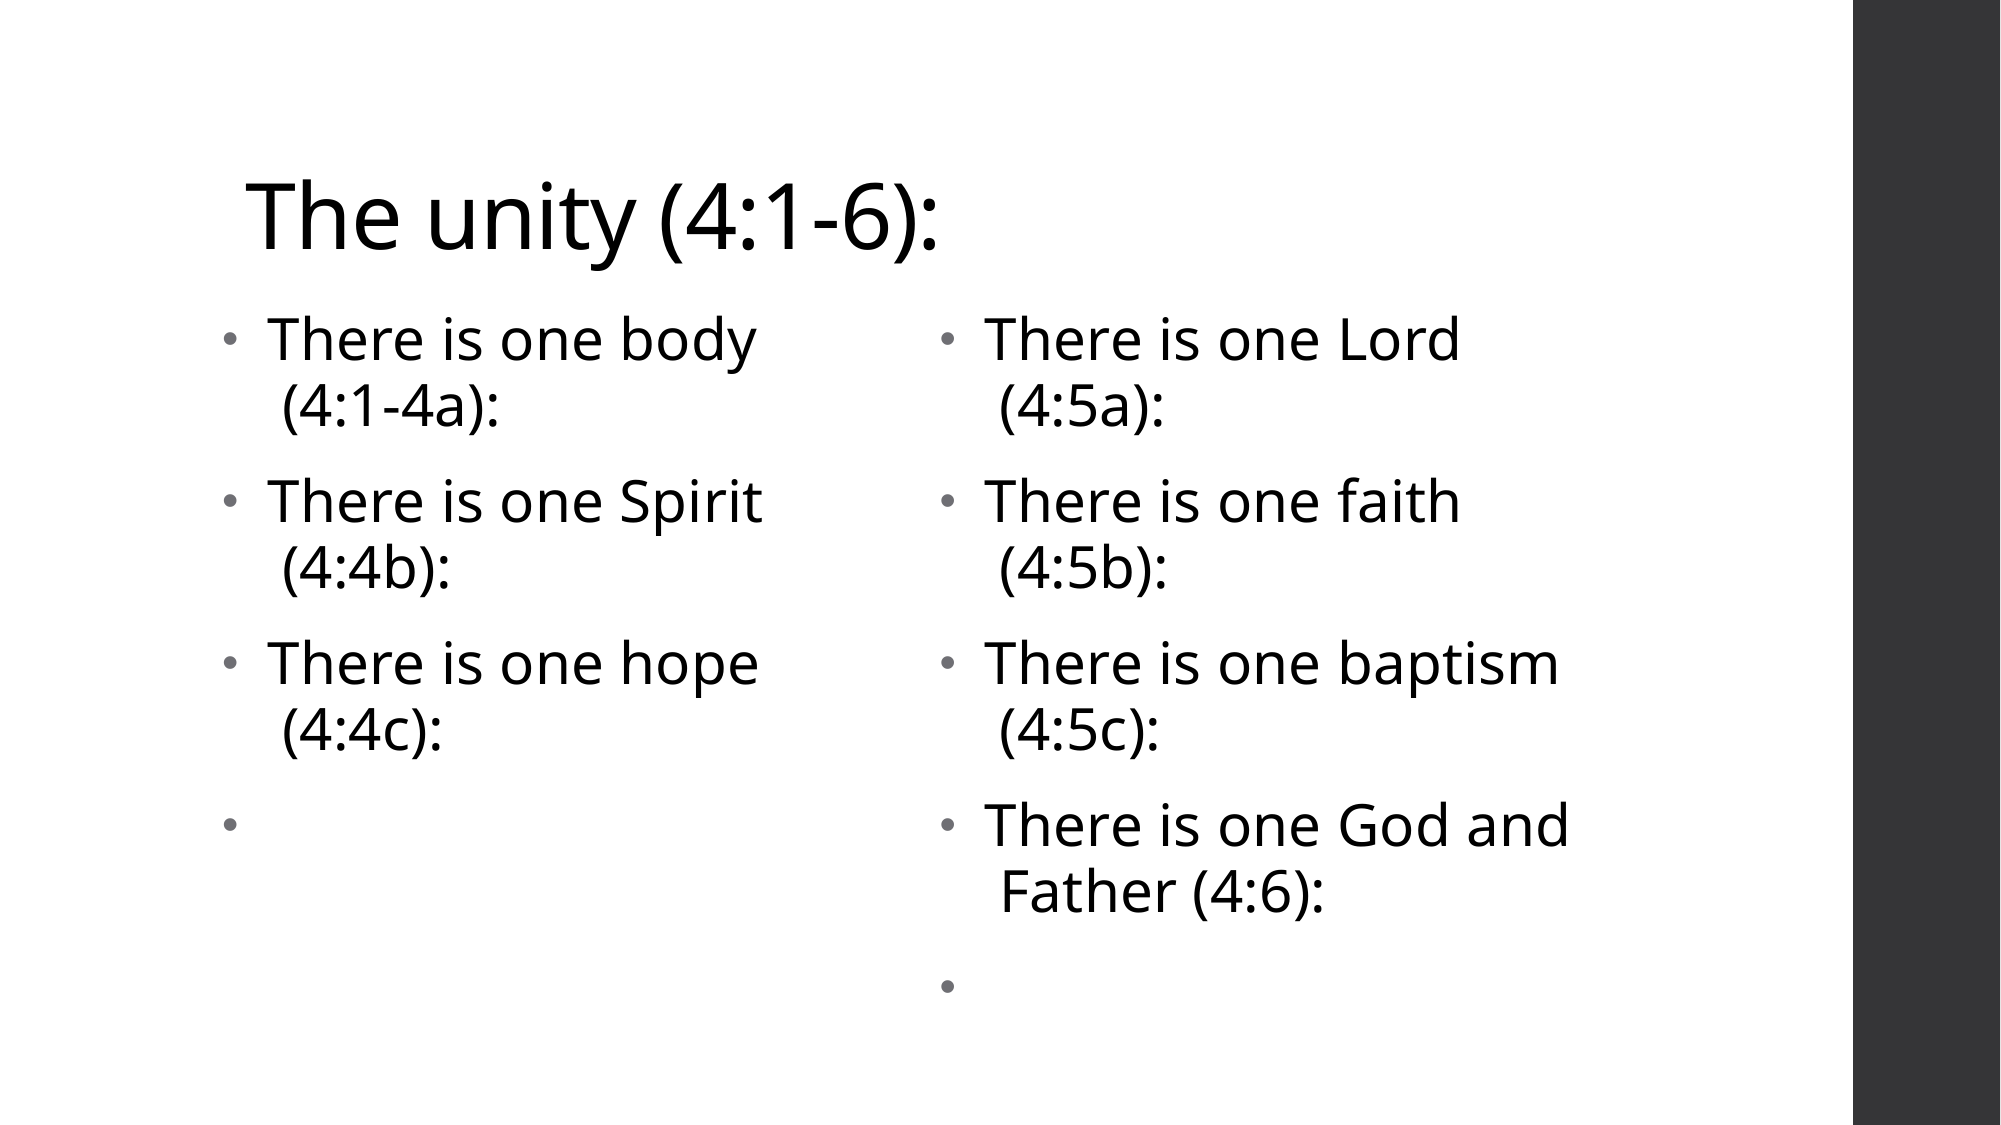

# The unity (4:1-6):
 There is one body (4:1-4a):
 There is one Spirit (4:4b):
 There is one hope (4:4c):
 There is one Lord (4:5a):
 There is one faith (4:5b):
 There is one baptism (4:5c):
 There is one God and Father (4:6):